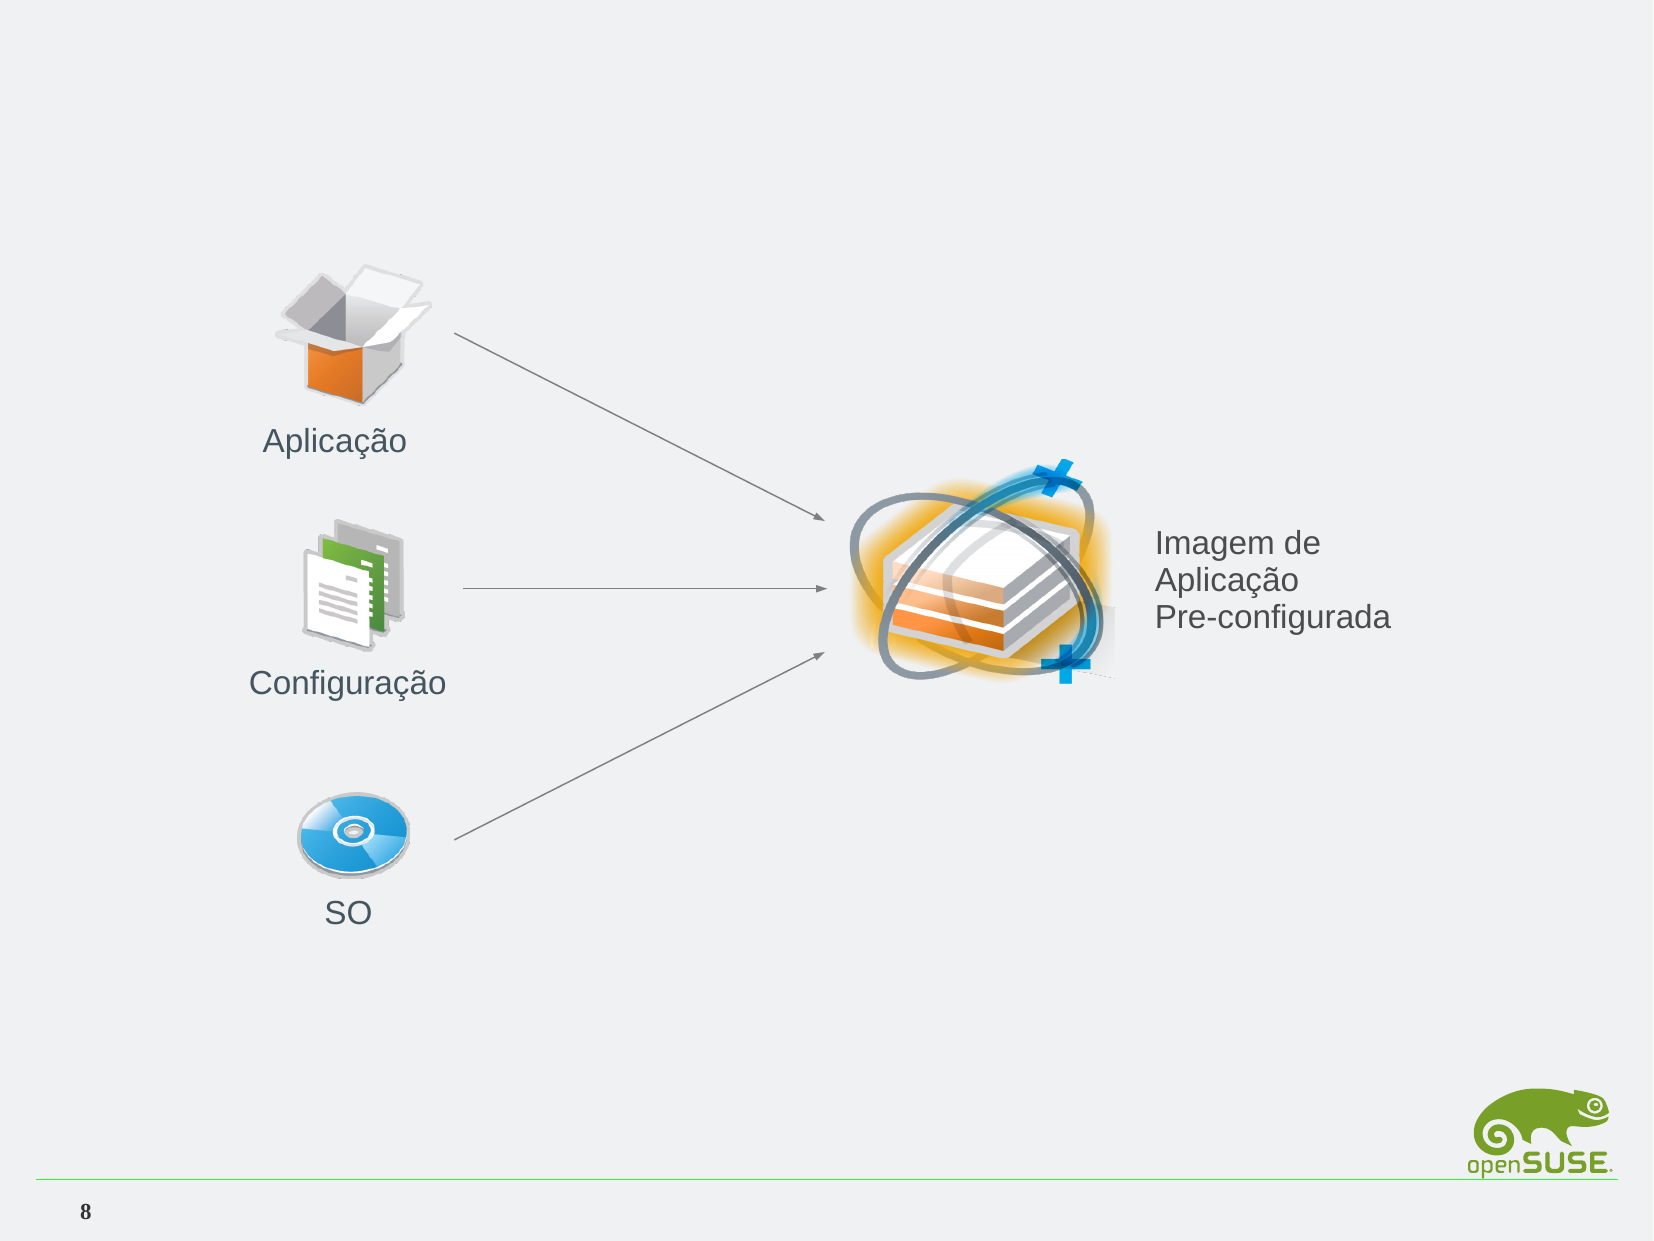

Aplicação
Imagem de
Aplicação
Pre-configurada
Configuração
SO
8